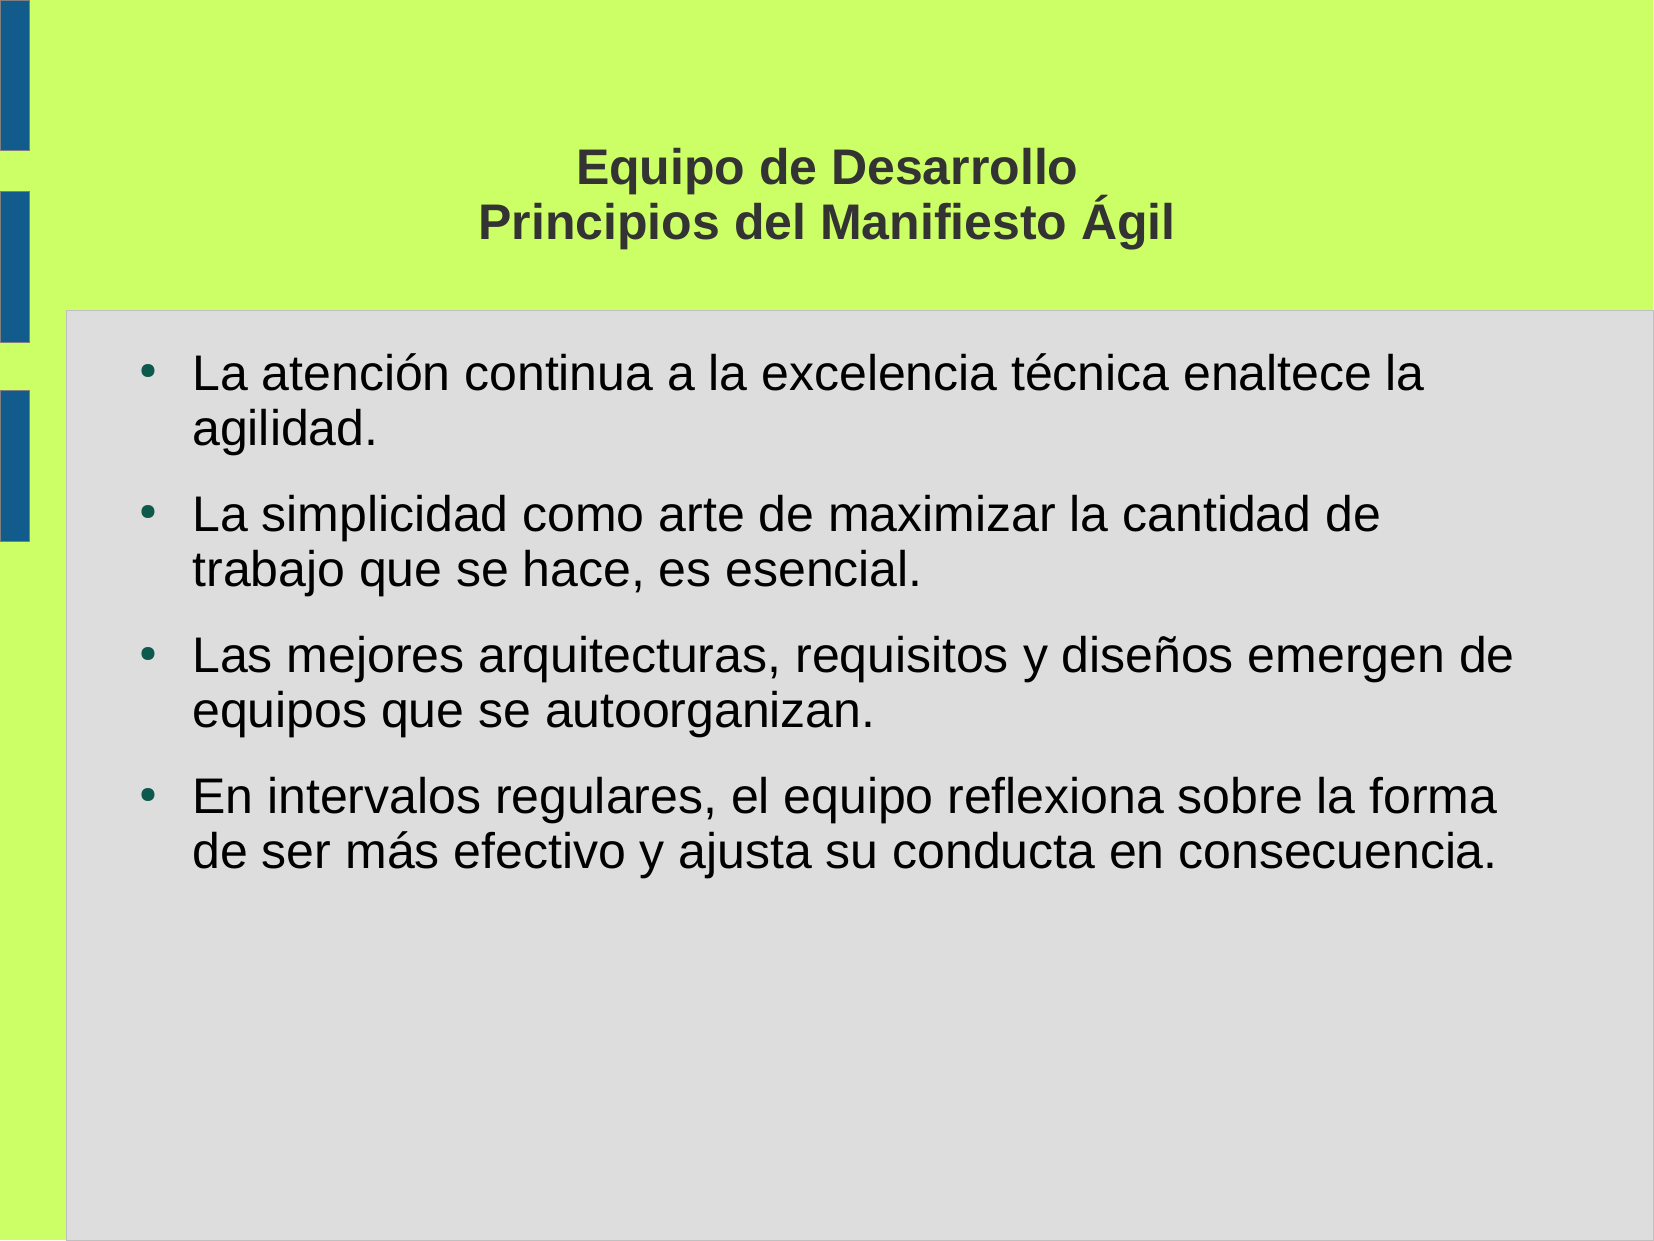

# Equipo de Desarrollo Principios del Manifiesto Ágil
La atención continua a la excelencia técnica enaltece la agilidad.
La simplicidad como arte de maximizar la cantidad de trabajo que se hace, es esencial.
Las mejores arquitecturas, requisitos y diseños emergen de equipos que se autoorganizan.
En intervalos regulares, el equipo reflexiona sobre la forma de ser más efectivo y ajusta su conducta en consecuencia.